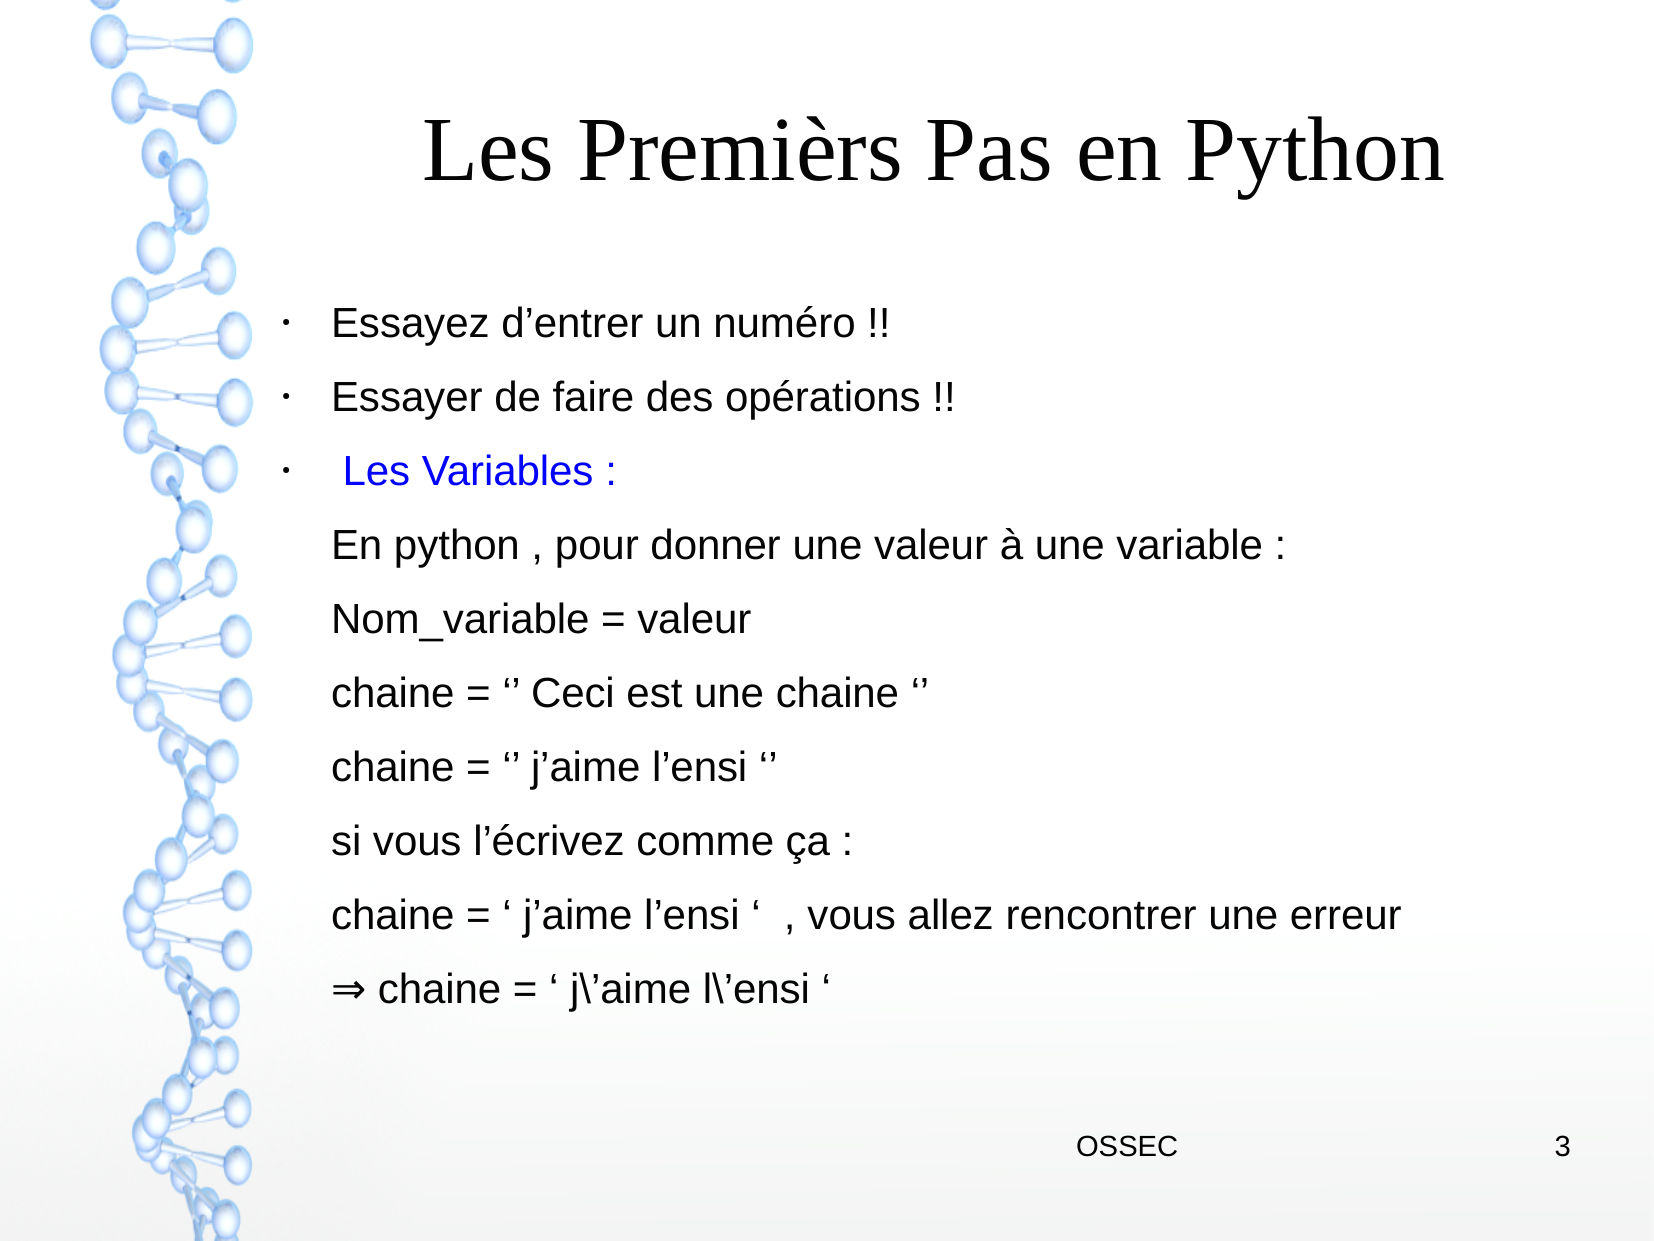

# Les Premièrs Pas en Python
Essayez d’entrer un numéro !!
Essayer de faire des opérations !!
 Les Variables :
En python , pour donner une valeur à une variable :
Nom_variable = valeur
chaine = ‘’ Ceci est une chaine ‘’
chaine = ‘’ j’aime l’ensi ‘’
si vous l’écrivez comme ça :
chaine = ‘ j’aime l’ensi ‘ , vous allez rencontrer une erreur
⇒ chaine = ‘ j\’aime l\’ensi ‘
OSSEC
3